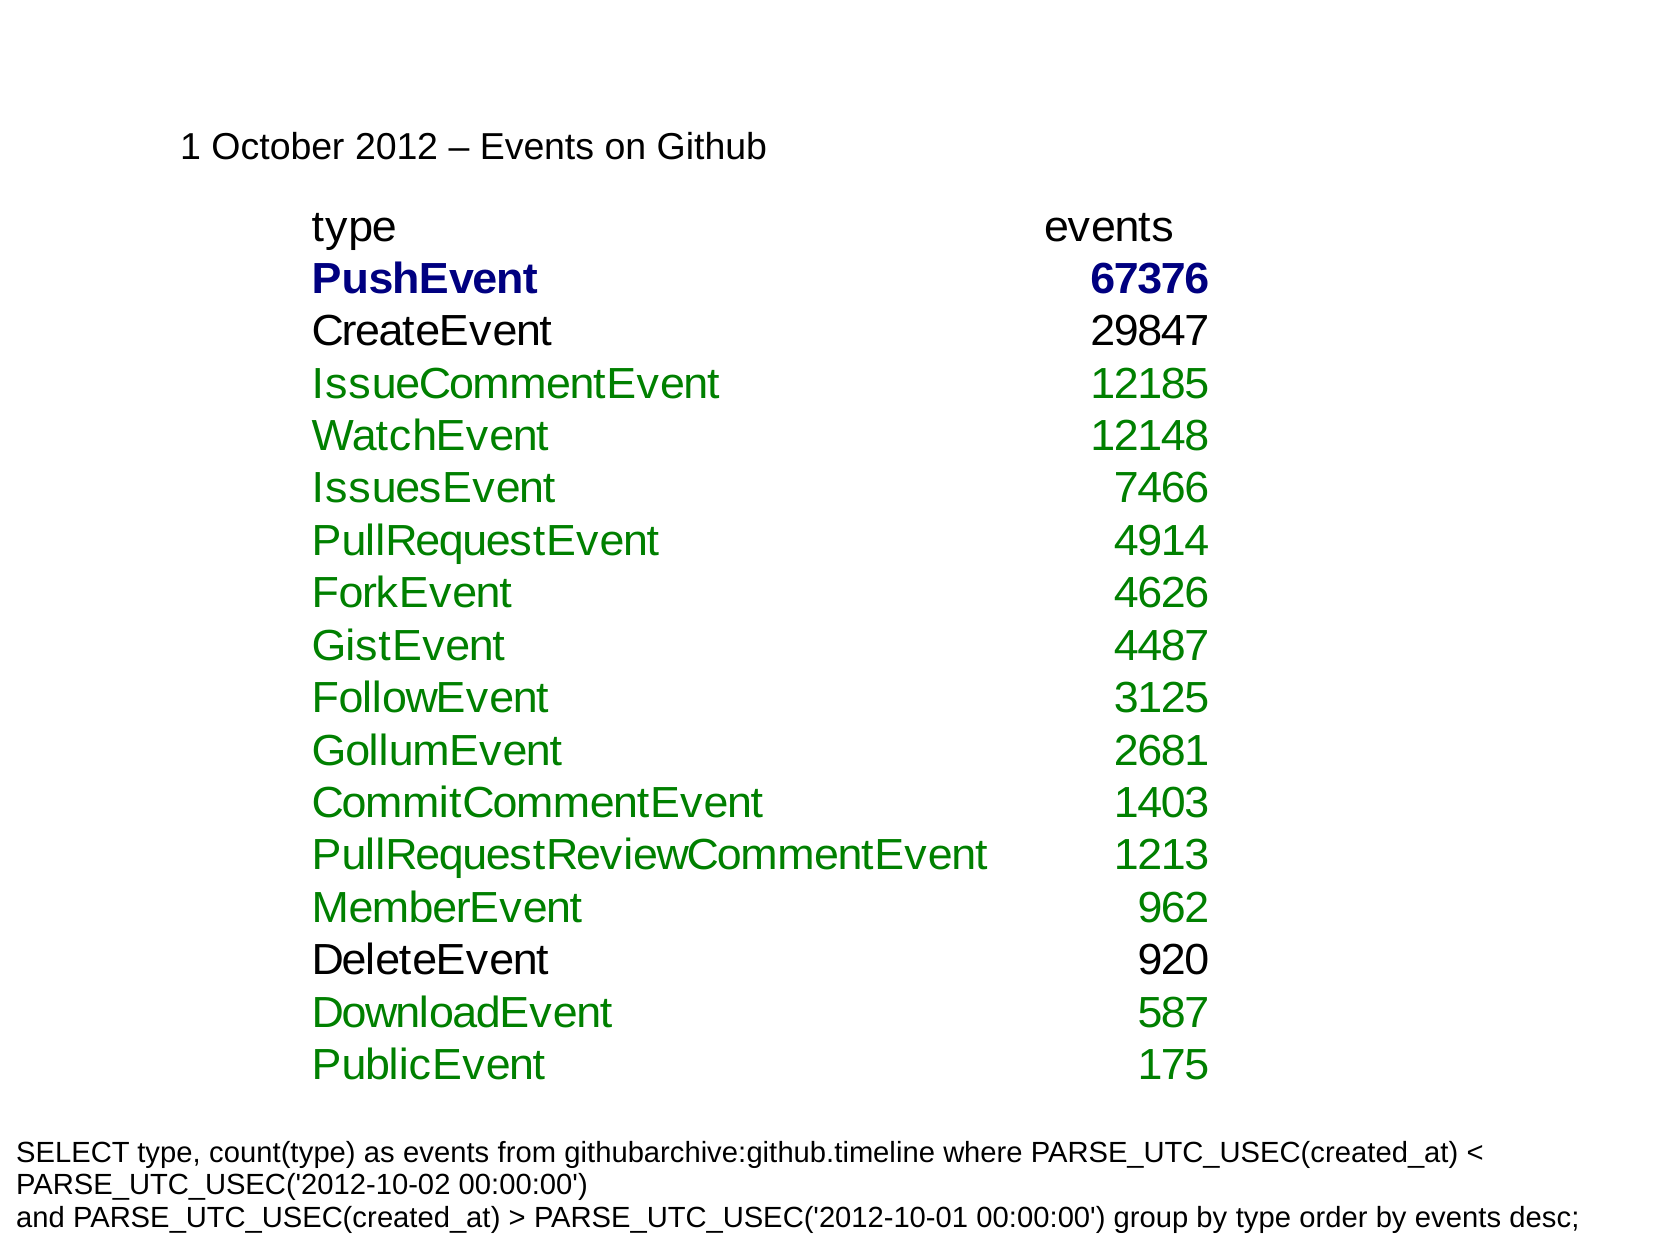

1 October 2012 – Events on Github
SELECT type, count(type) as events from githubarchive:github.timeline where PARSE_UTC_USEC(created_at) < PARSE_UTC_USEC('2012-10-02 00:00:00')
and PARSE_UTC_USEC(created_at) > PARSE_UTC_USEC('2012-10-01 00:00:00') group by type order by events desc;